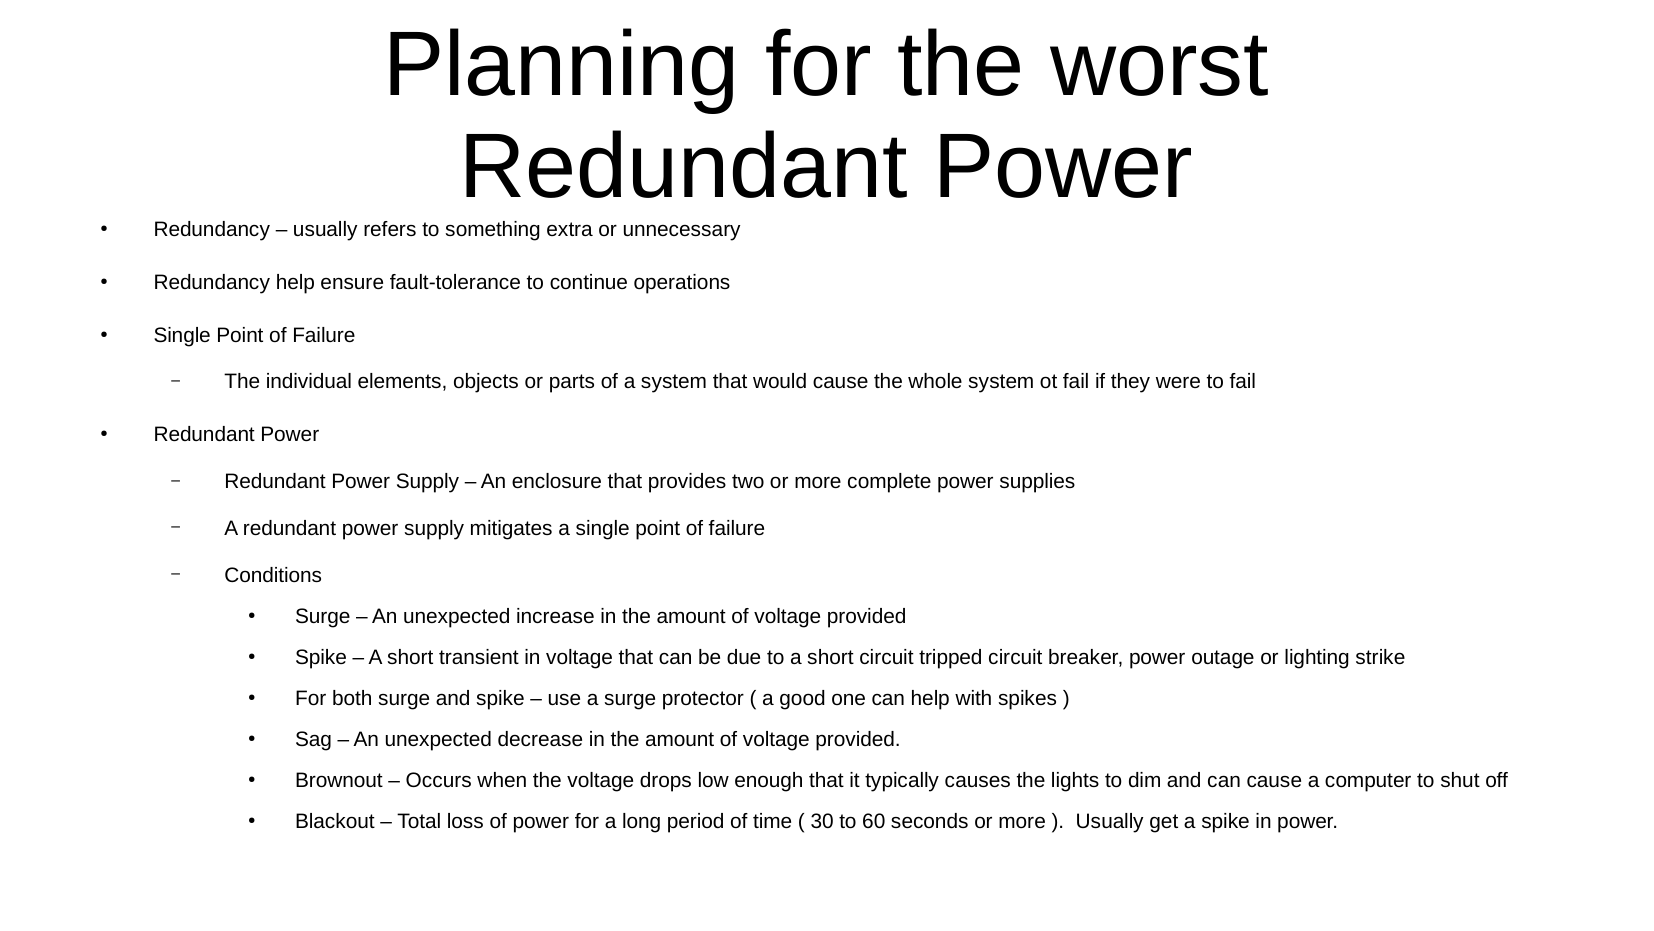

# Planning for the worst Redundant Power
Redundancy – usually refers to something extra or unnecessary
Redundancy help ensure fault-tolerance to continue operations
Single Point of Failure
The individual elements, objects or parts of a system that would cause the whole system ot fail if they were to fail
Redundant Power
Redundant Power Supply – An enclosure that provides two or more complete power supplies
A redundant power supply mitigates a single point of failure
Conditions
Surge – An unexpected increase in the amount of voltage provided
Spike – A short transient in voltage that can be due to a short circuit tripped circuit breaker, power outage or lighting strike
For both surge and spike – use a surge protector ( a good one can help with spikes )
Sag – An unexpected decrease in the amount of voltage provided.
Brownout – Occurs when the voltage drops low enough that it typically causes the lights to dim and can cause a computer to shut off
Blackout – Total loss of power for a long period of time ( 30 to 60 seconds or more ). Usually get a spike in power.